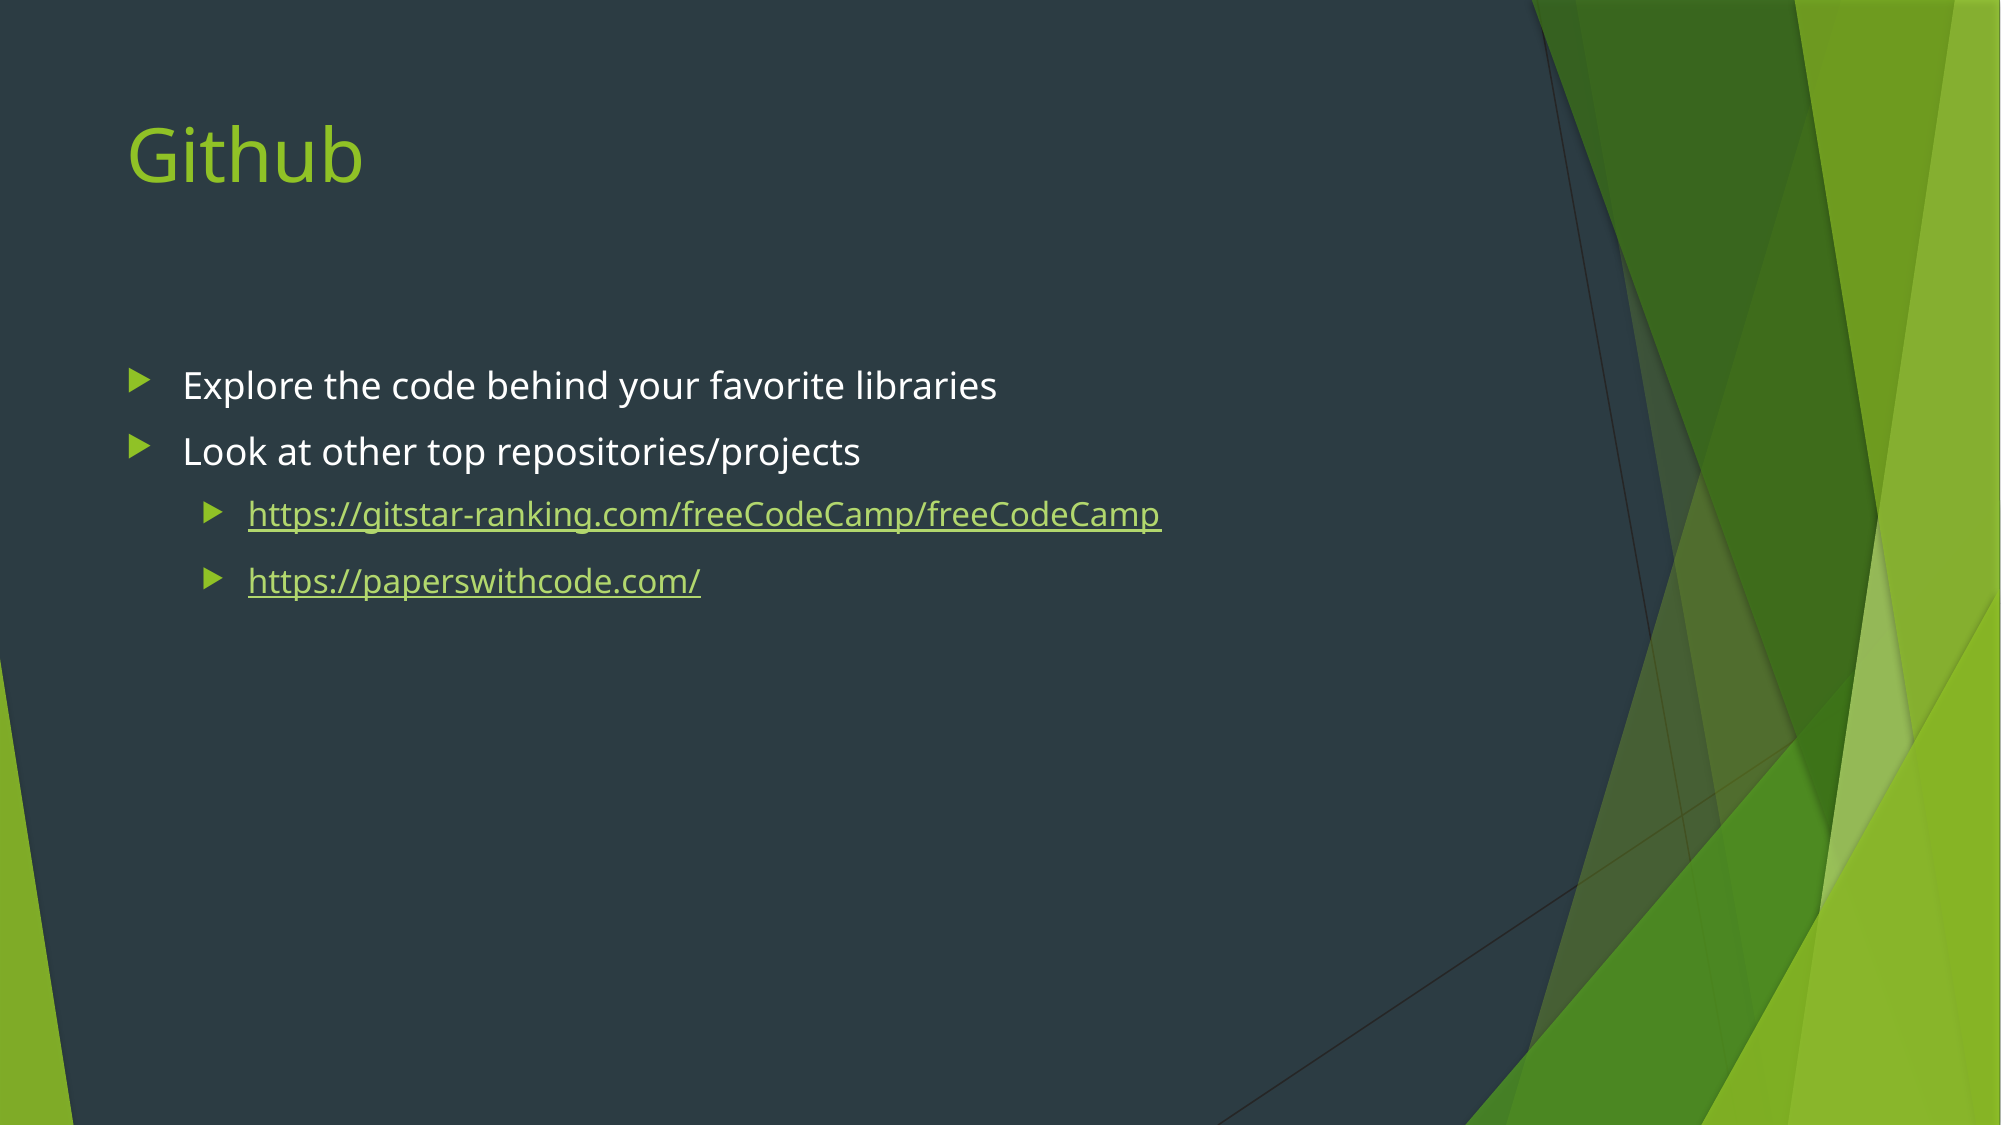

# Github
Explore the code behind your favorite libraries
Look at other top repositories/projects
https://gitstar-ranking.com/freeCodeCamp/freeCodeCamp
https://paperswithcode.com/